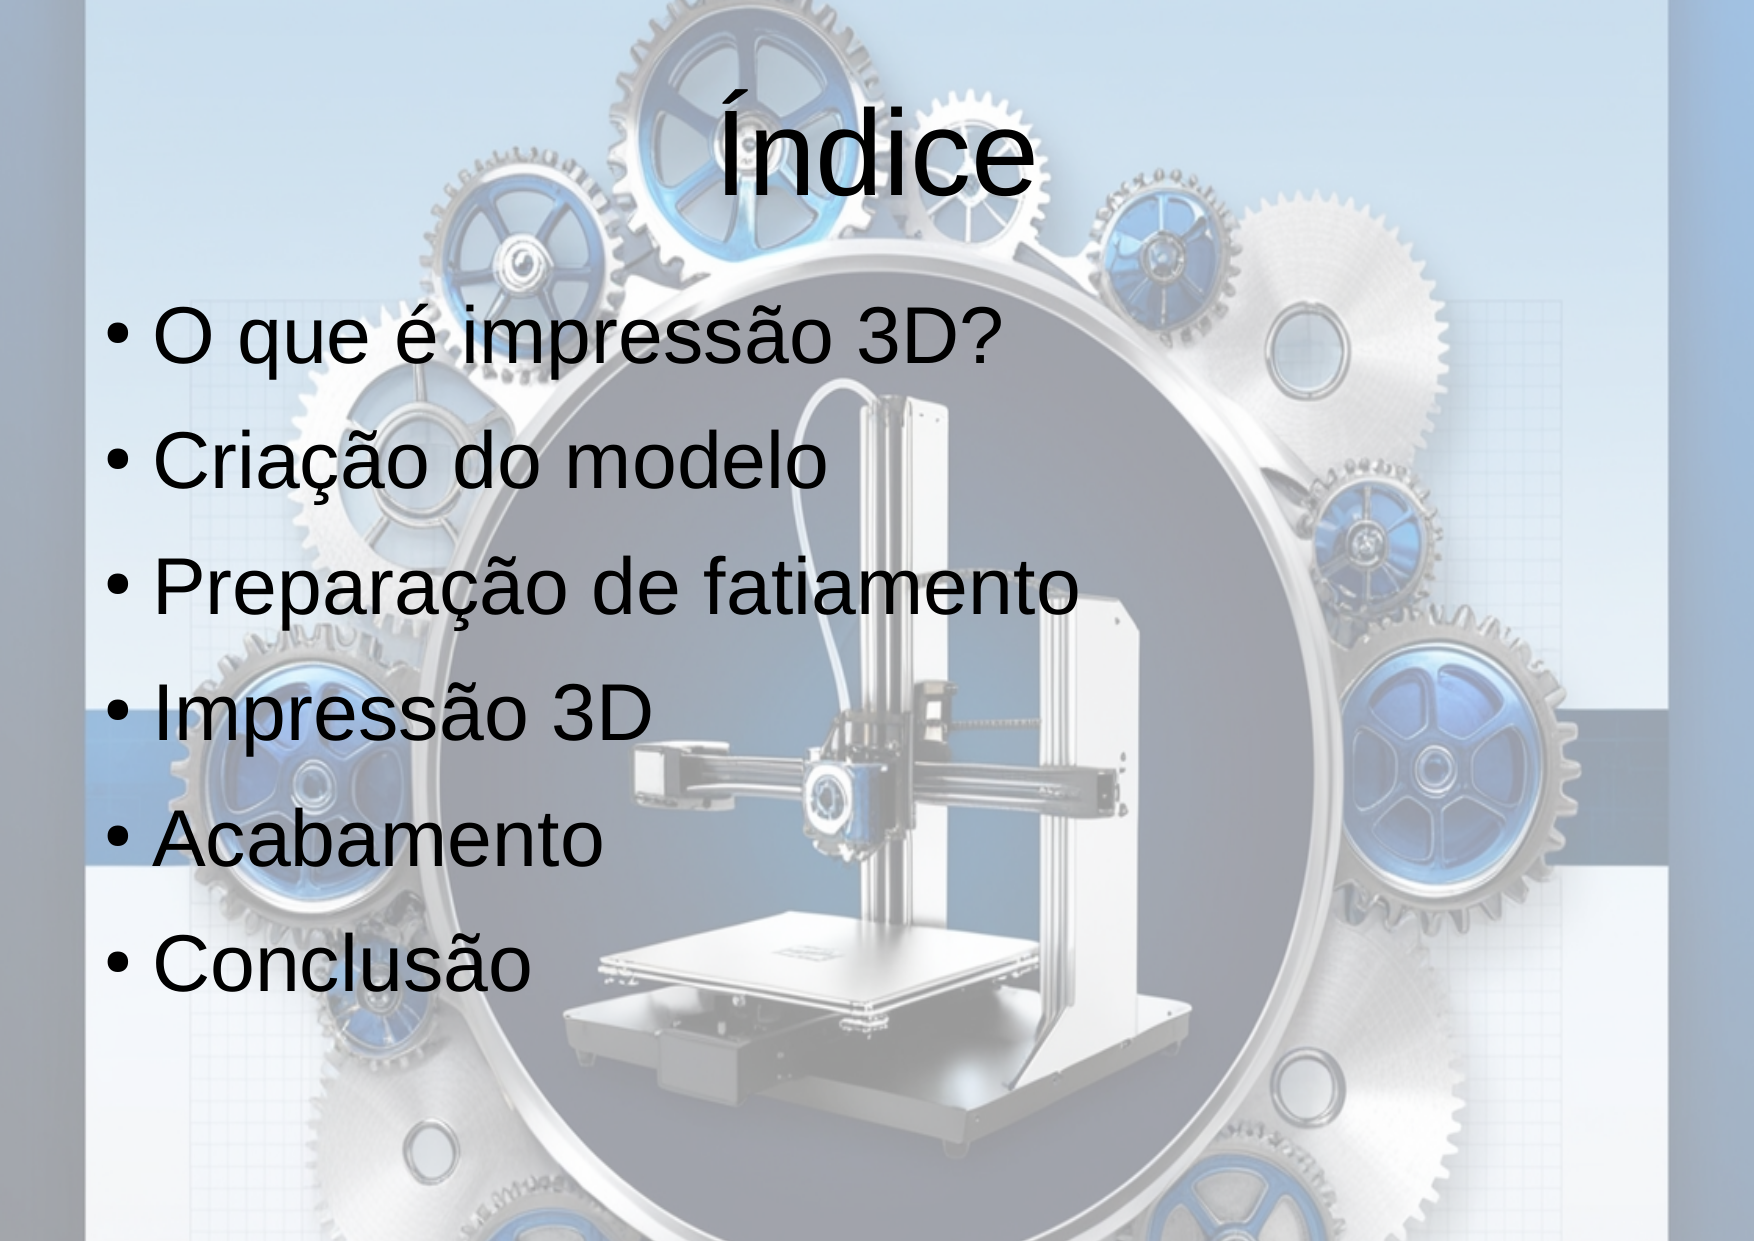

# Índice
O que é impressão 3D?
Criação do modelo
Preparação de fatiamento
Impressão 3D
Acabamento
Conclusão